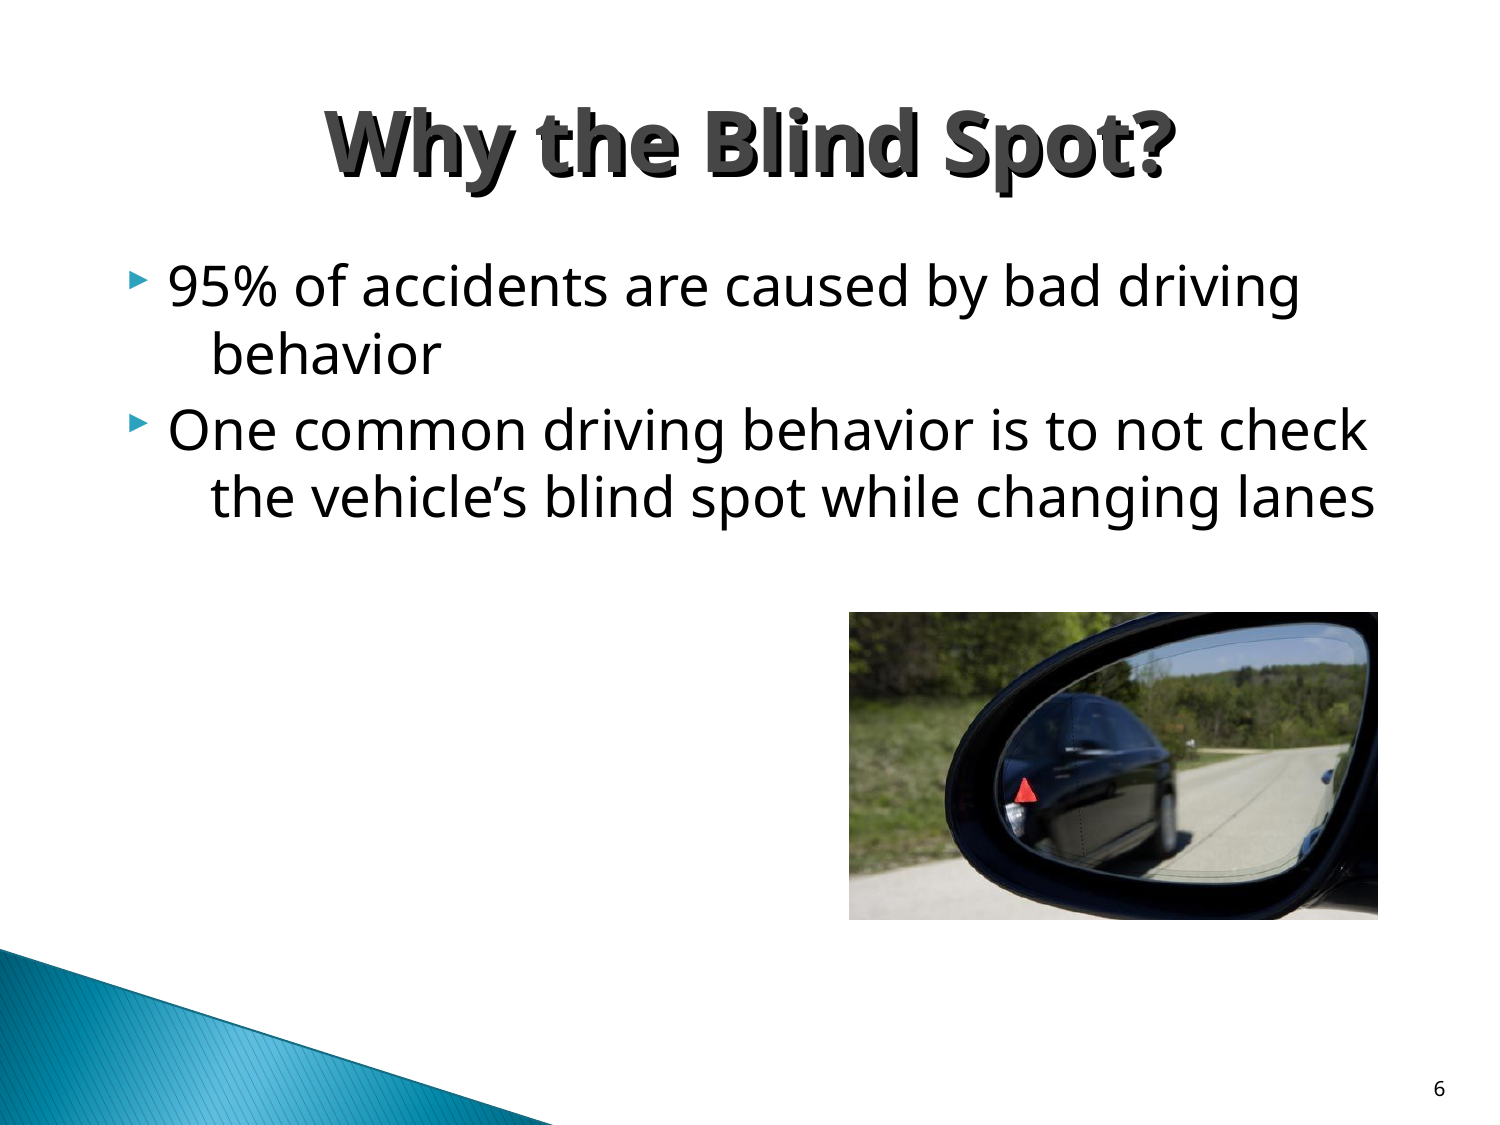

Why the Blind Spot?
# 95% of accidents are caused by bad driving behavior
One common driving behavior is to not check the vehicle’s blind spot while changing lanes
6